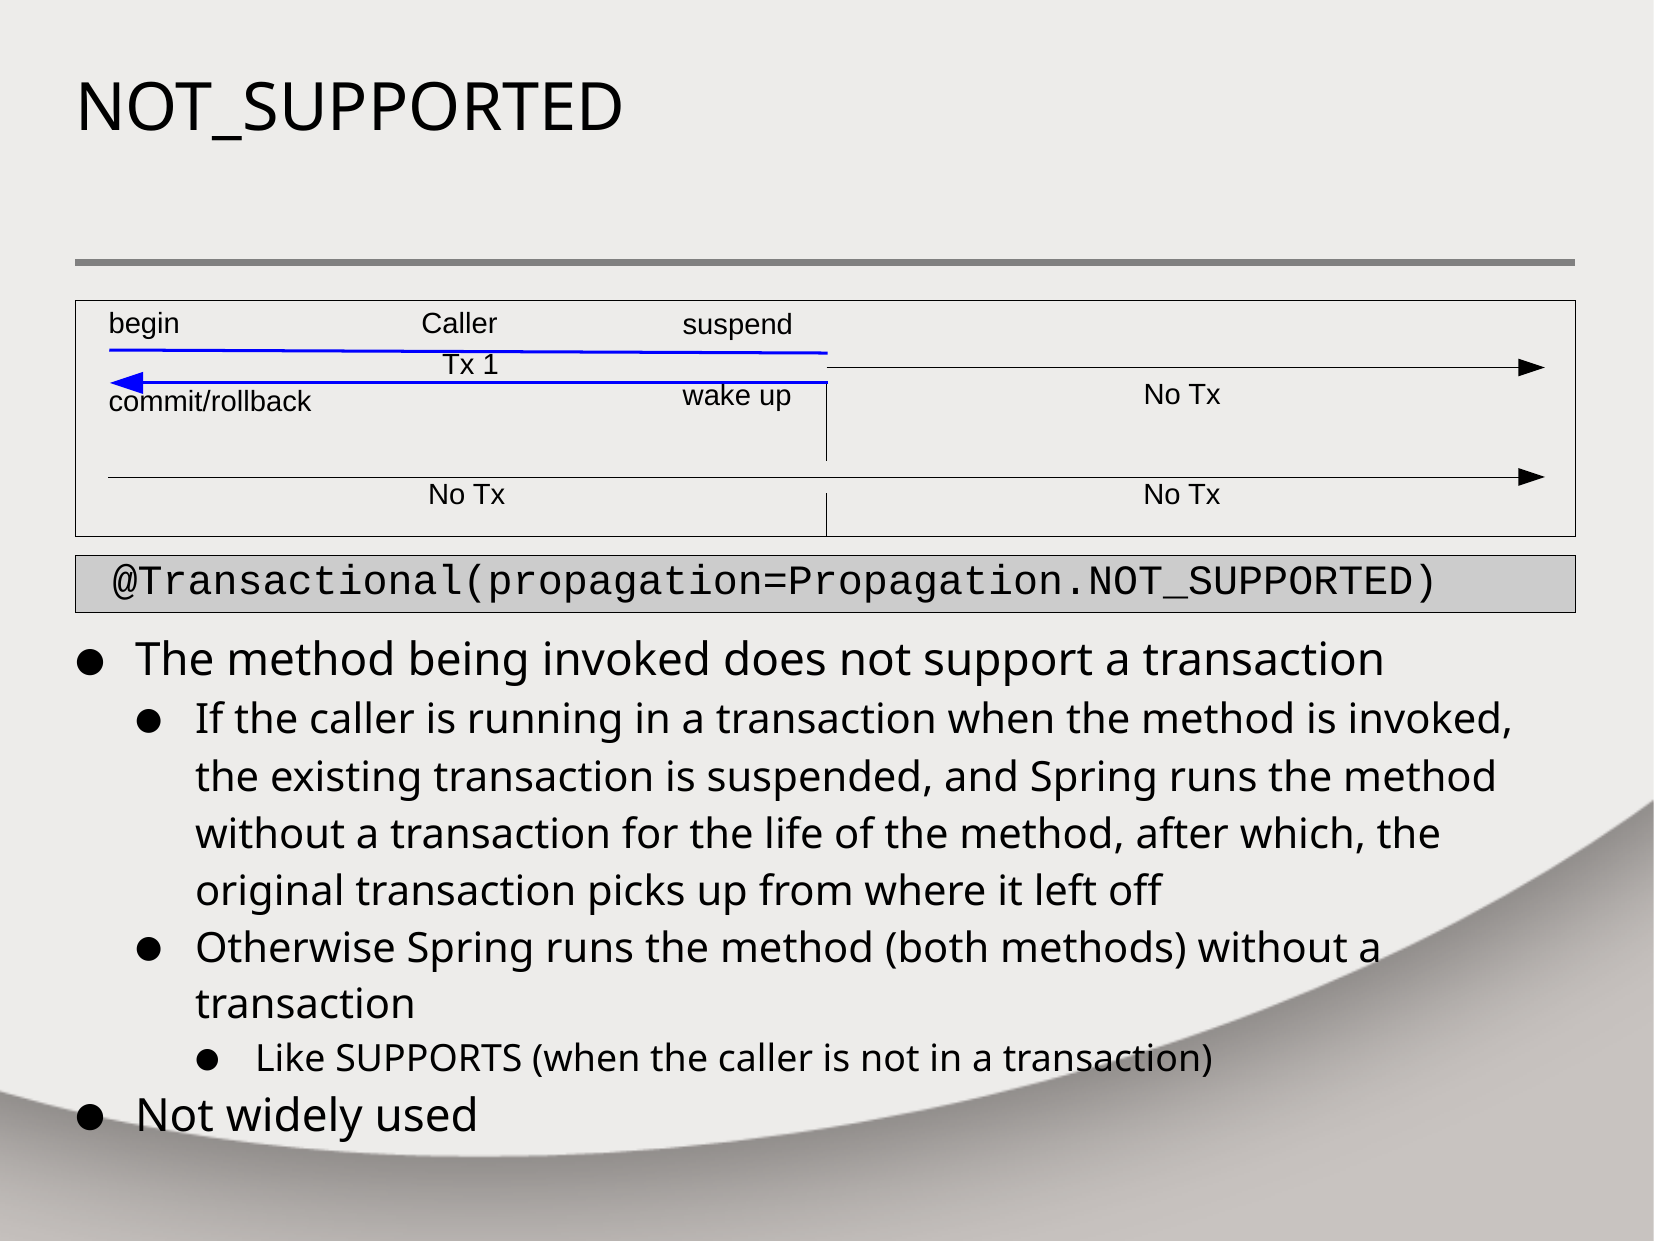

# NOT_SUPPORTED
Caller
begin
suspend
The method being invoked does not support a transaction
If the caller is running in a transaction when the method is invoked, the existing transaction is suspended, and Spring runs the method without a transaction for the life of the method, after which, the original transaction picks up from where it left off
Otherwise Spring runs the method (both methods) without a transaction
Like SUPPORTS (when the caller is not in a transaction)
Not widely used
Tx 1
No Tx
wake up
commit/rollback
No Tx
No Tx
@Transactional(propagation=Propagation.NOT_SUPPORTED)